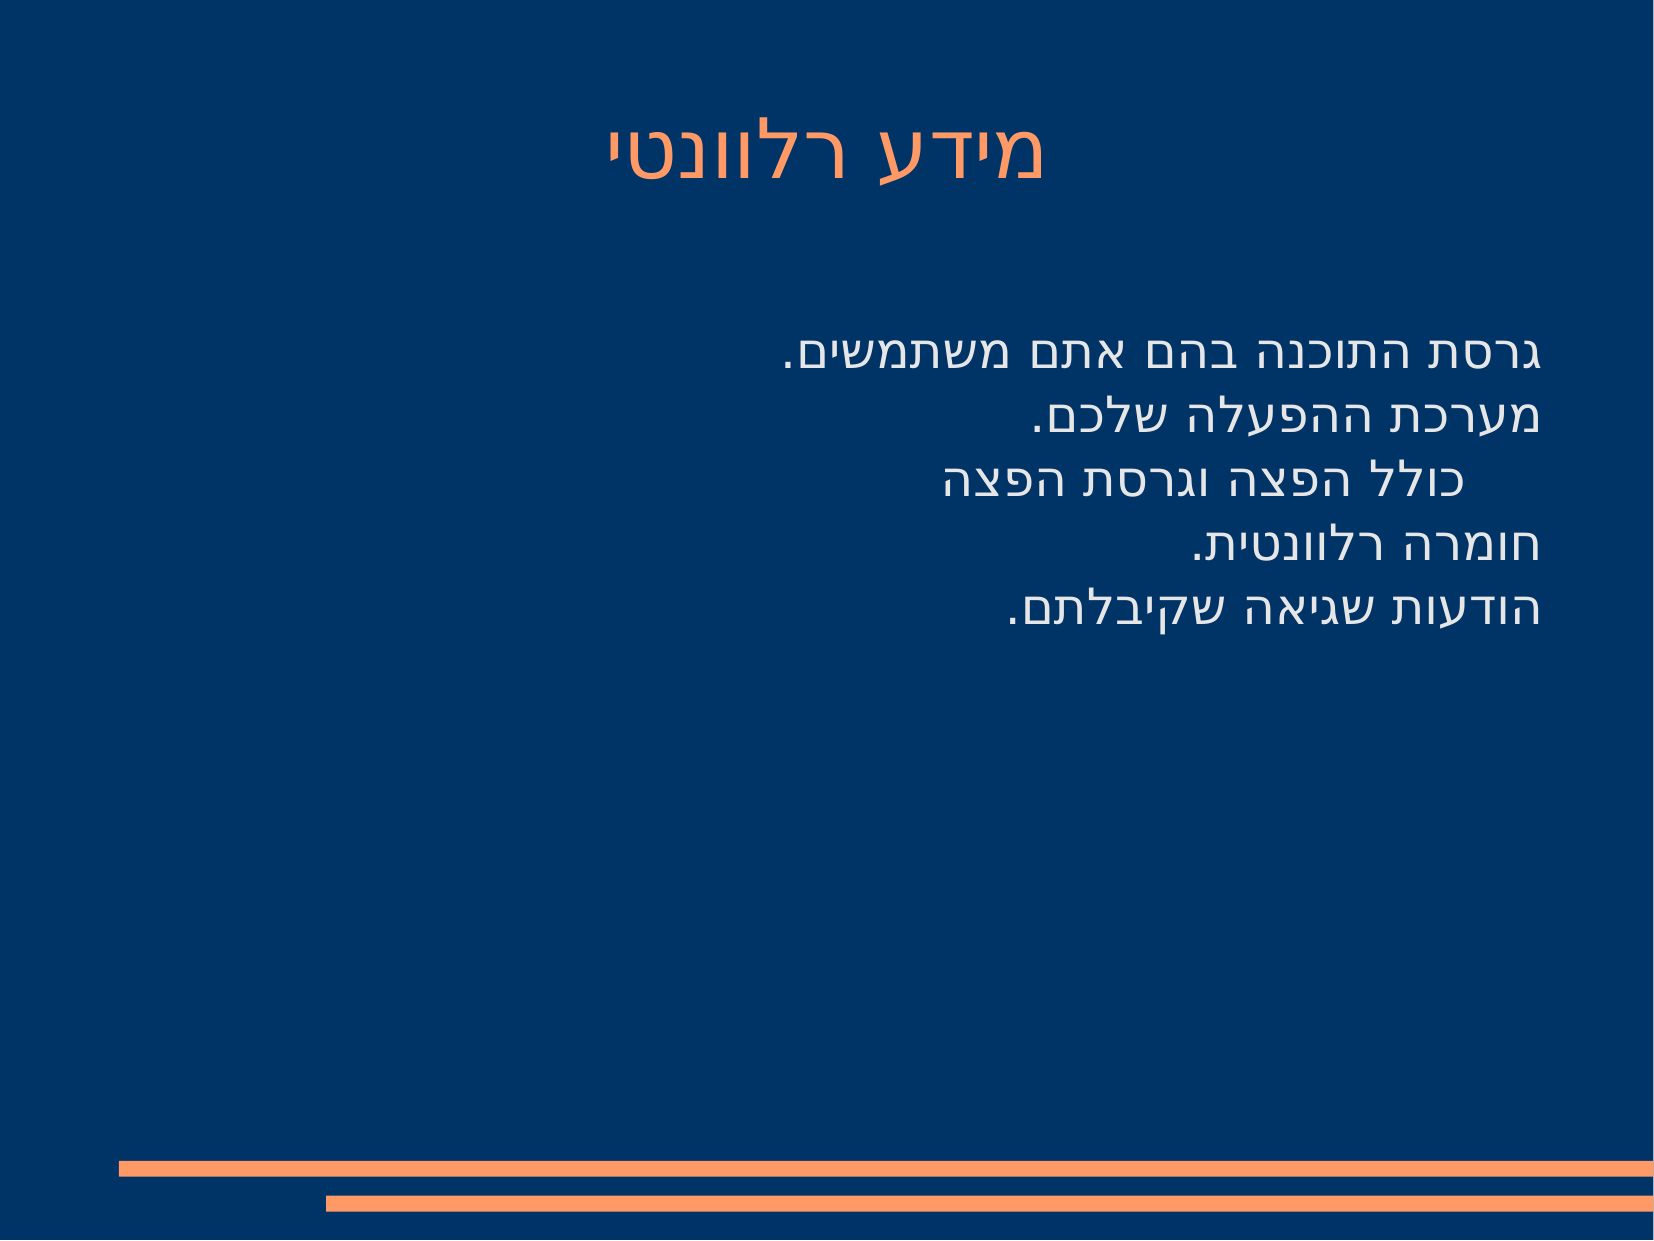

# מידע רלוונטי
גרסת התוכנה בהם אתם משתמשים.
מערכת ההפעלה שלכם.
כולל הפצה וגרסת הפצה
חומרה רלוונטית.
הודעות שגיאה שקיבלתם.